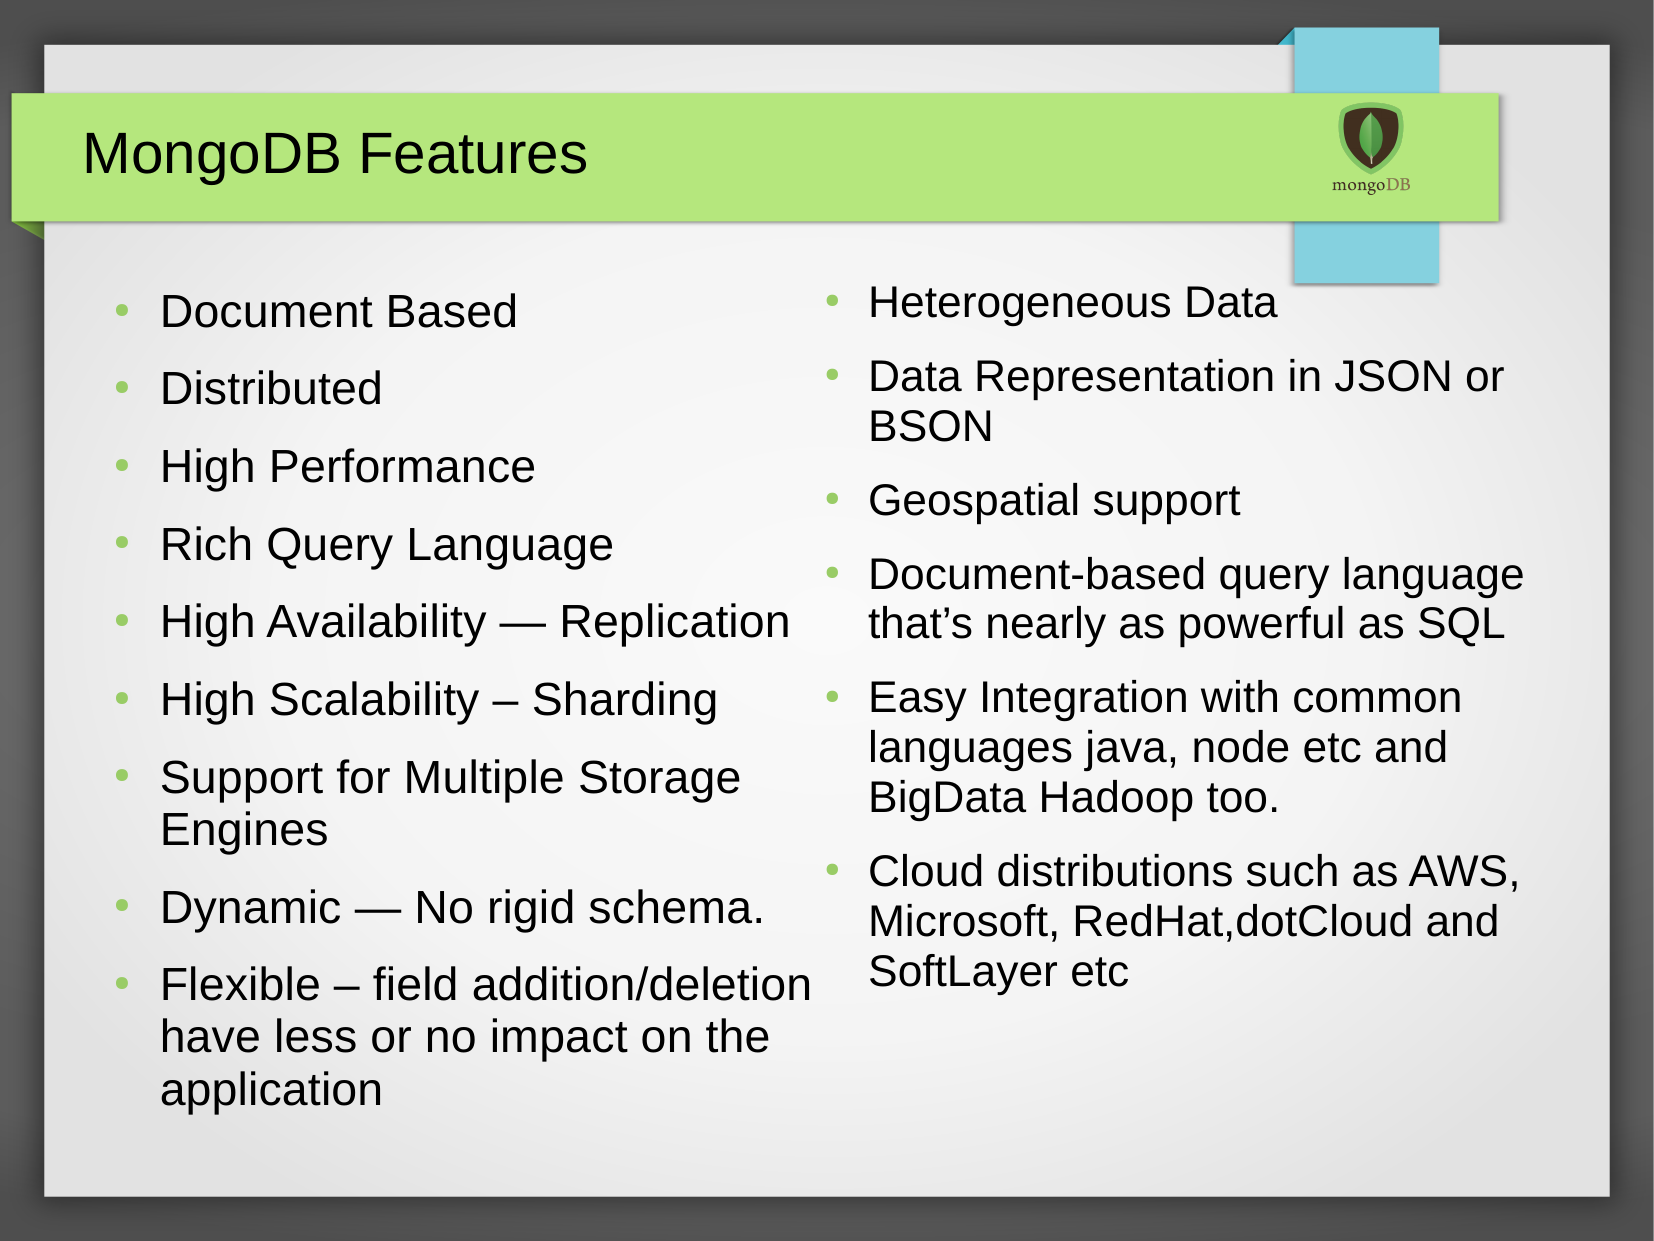

# MongoDB Features
Heterogeneous Data
Data Representation in JSON or BSON
Geospatial support
Document-based query language that’s nearly as powerful as SQL
Easy Integration with common languages java, node etc and BigData Hadoop too.
Cloud distributions such as AWS, Microsoft, RedHat,dotCloud and SoftLayer etc
Document Based
Distributed
High Performance
Rich Query Language
High Availability — Replication
High Scalability – Sharding
Support for Multiple Storage Engines
Dynamic — No rigid schema.
Flexible – field addition/deletion have less or no impact on the application